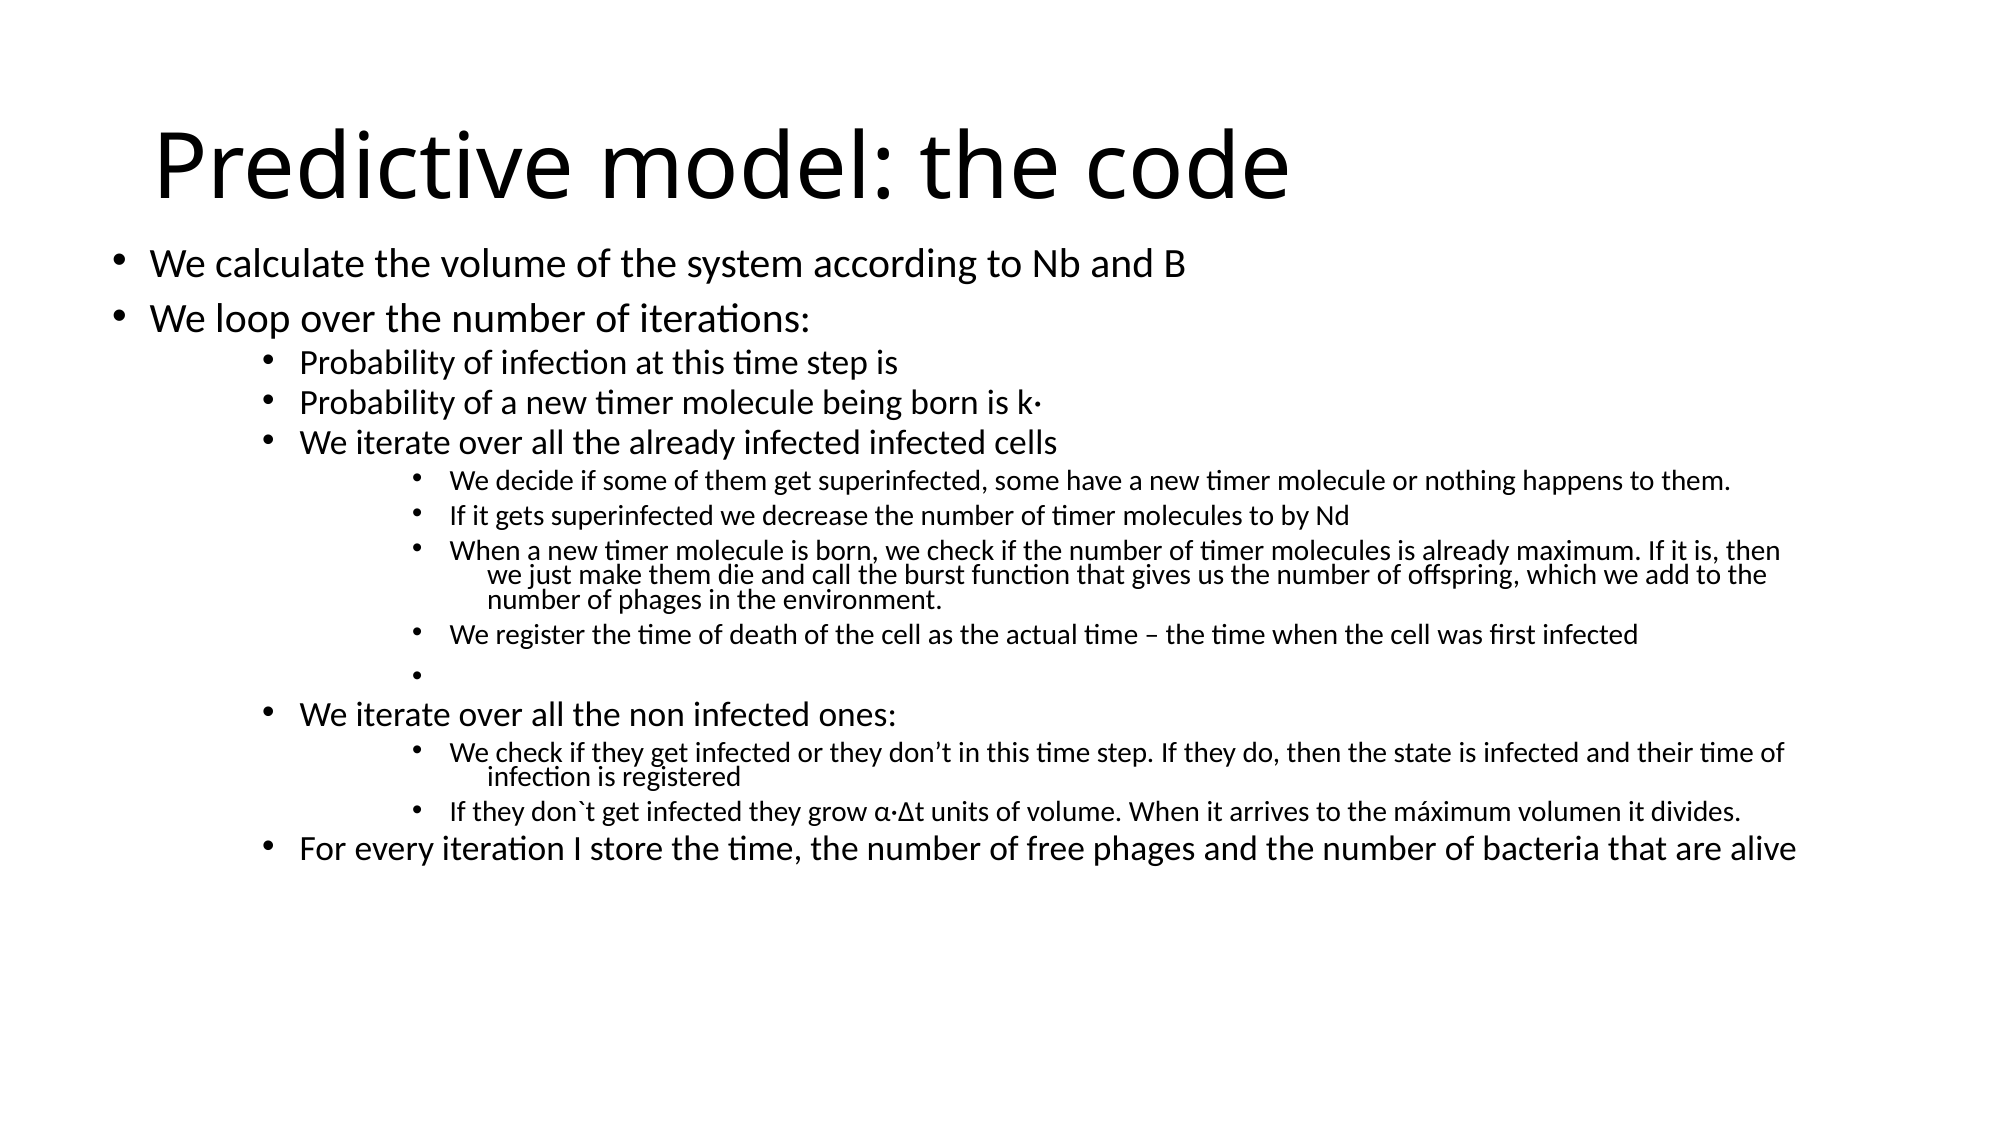

# Predictive model: the code
We calculate the volume of the system according to Nb and B
We loop over the number of iterations:
Probability of infection at this time step is
Probability of a new timer molecule being born is k·
We iterate over all the already infected infected cells
We decide if some of them get superinfected, some have a new timer molecule or nothing happens to them.
If it gets superinfected we decrease the number of timer molecules to by Nd
When a new timer molecule is born, we check if the number of timer molecules is already maximum. If it is, then we just make them die and call the burst function that gives us the number of offspring, which we add to the number of phages in the environment.
We register the time of death of the cell as the actual time – the time when the cell was first infected
We iterate over all the non infected ones:
We check if they get infected or they don’t in this time step. If they do, then the state is infected and their time of infection is registered
If they don`t get infected they grow α·Δt units of volume. When it arrives to the máximum volumen it divides.
For every iteration I store the time, the number of free phages and the number of bacteria that are alive